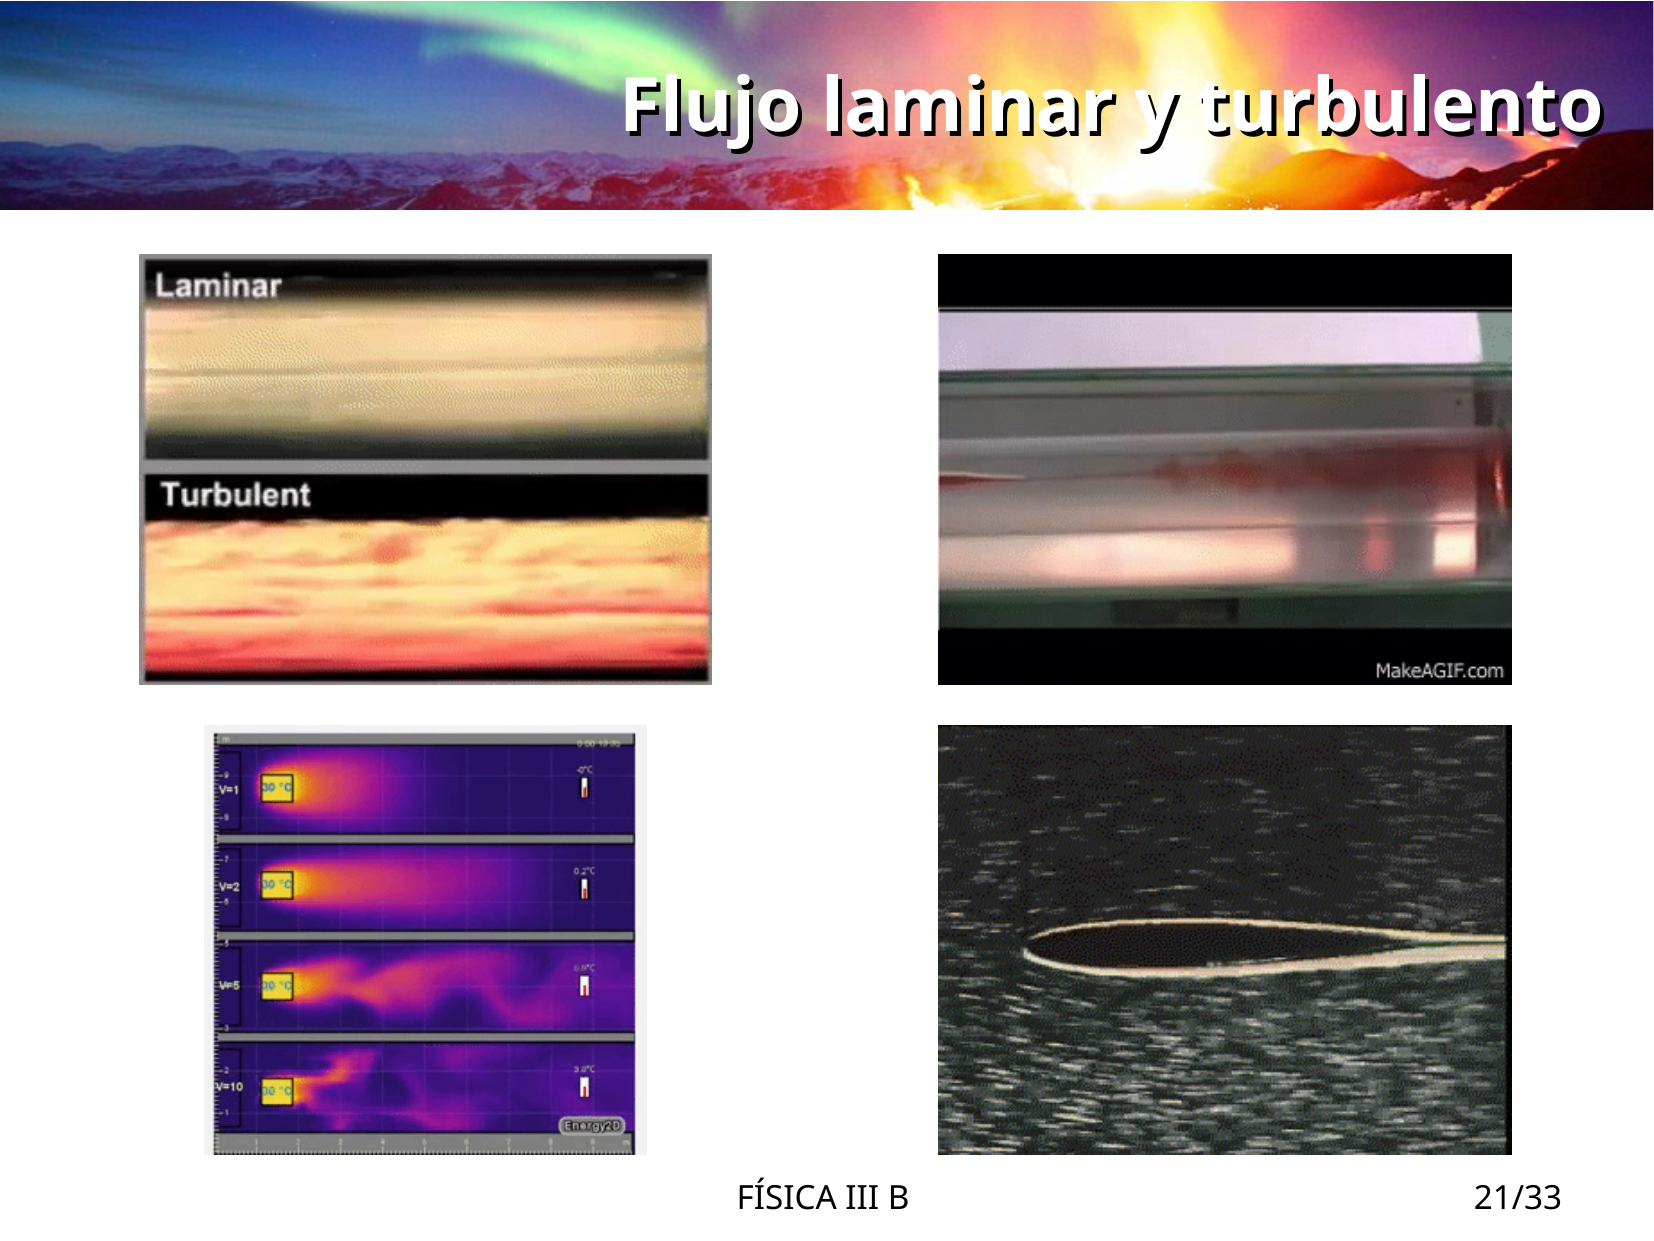

# Flujo laminar y turbulento
FÍSICA III B
21